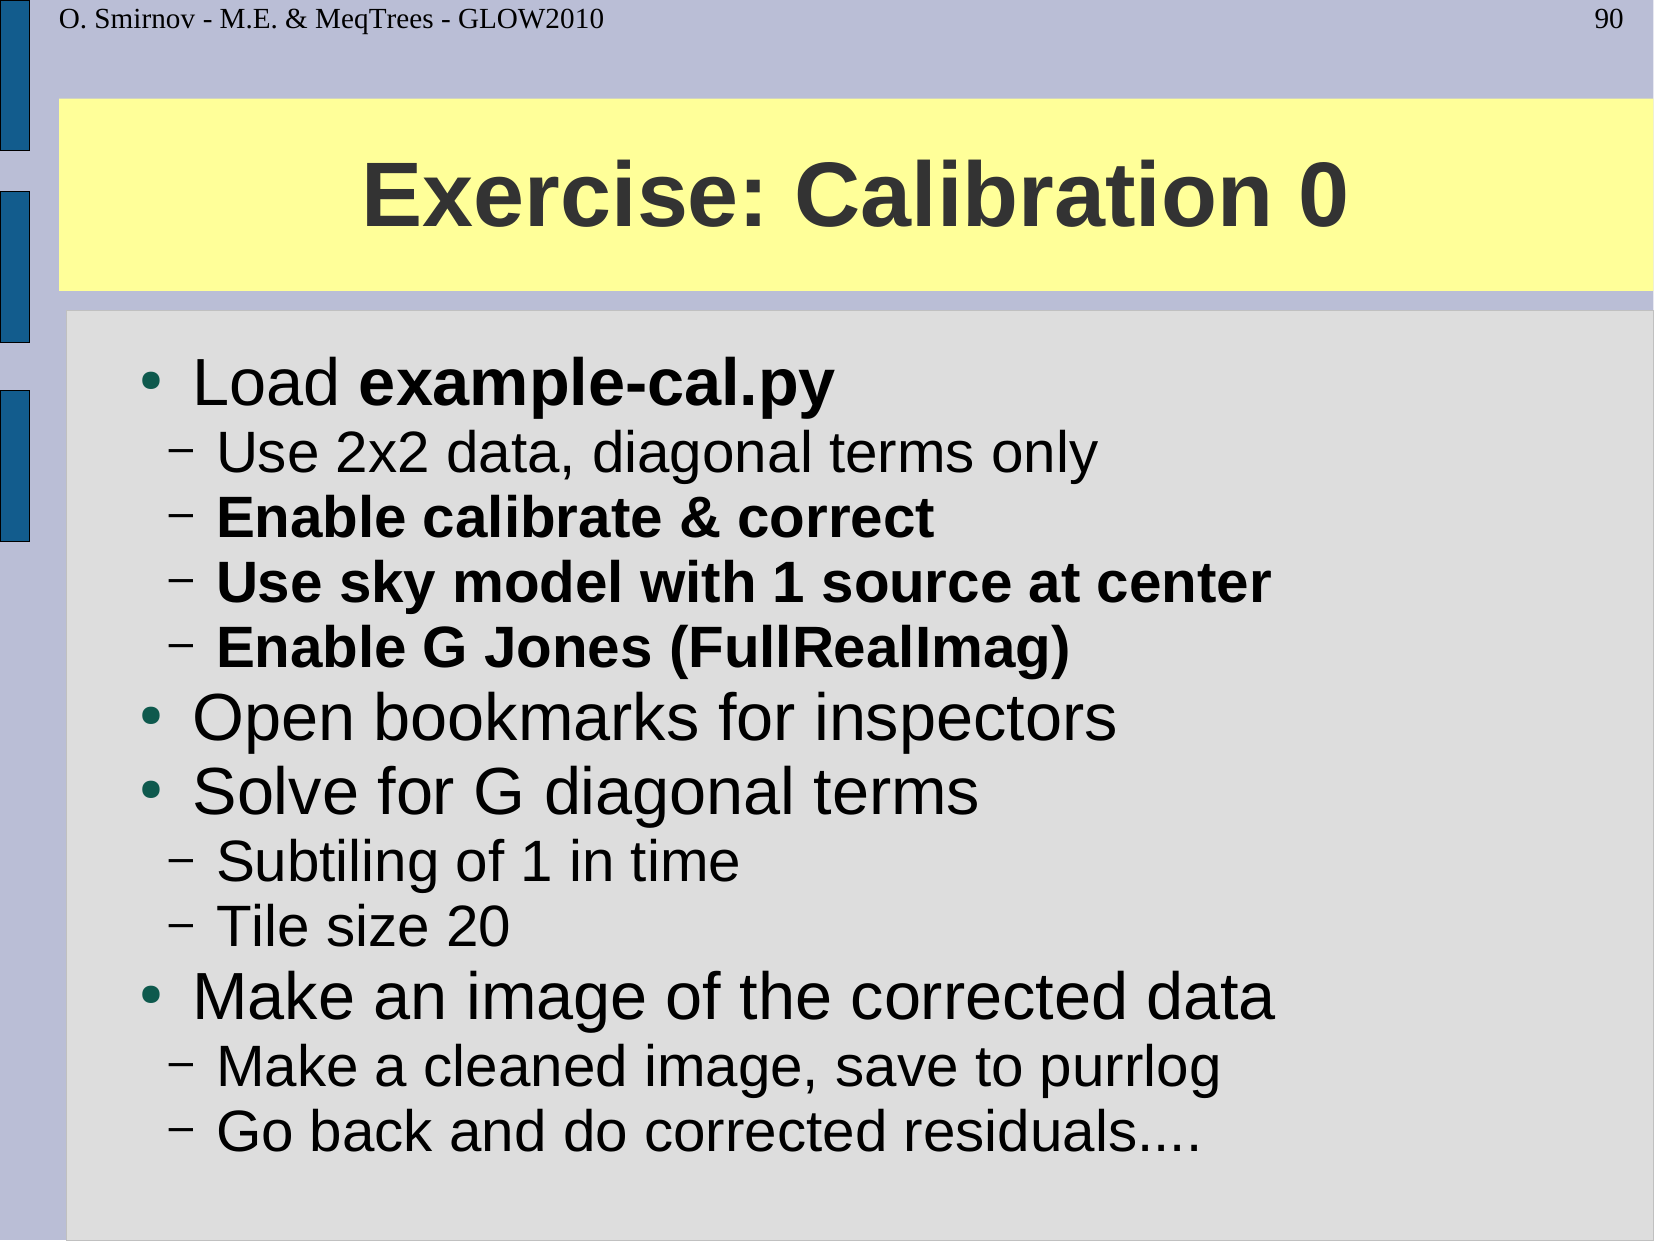

O. Smirnov - M.E. & MeqTrees - GLOW2010
90
Exercise: Calibration 0
# Load example-cal.py
Use 2x2 data, diagonal terms only
Enable calibrate & correct
Use sky model with 1 source at center
Enable G Jones (FullRealImag)
Open bookmarks for inspectors
Solve for G diagonal terms
Subtiling of 1 in time
Tile size 20
Make an image of the corrected data
Make a cleaned image, save to purrlog
Go back and do corrected residuals....